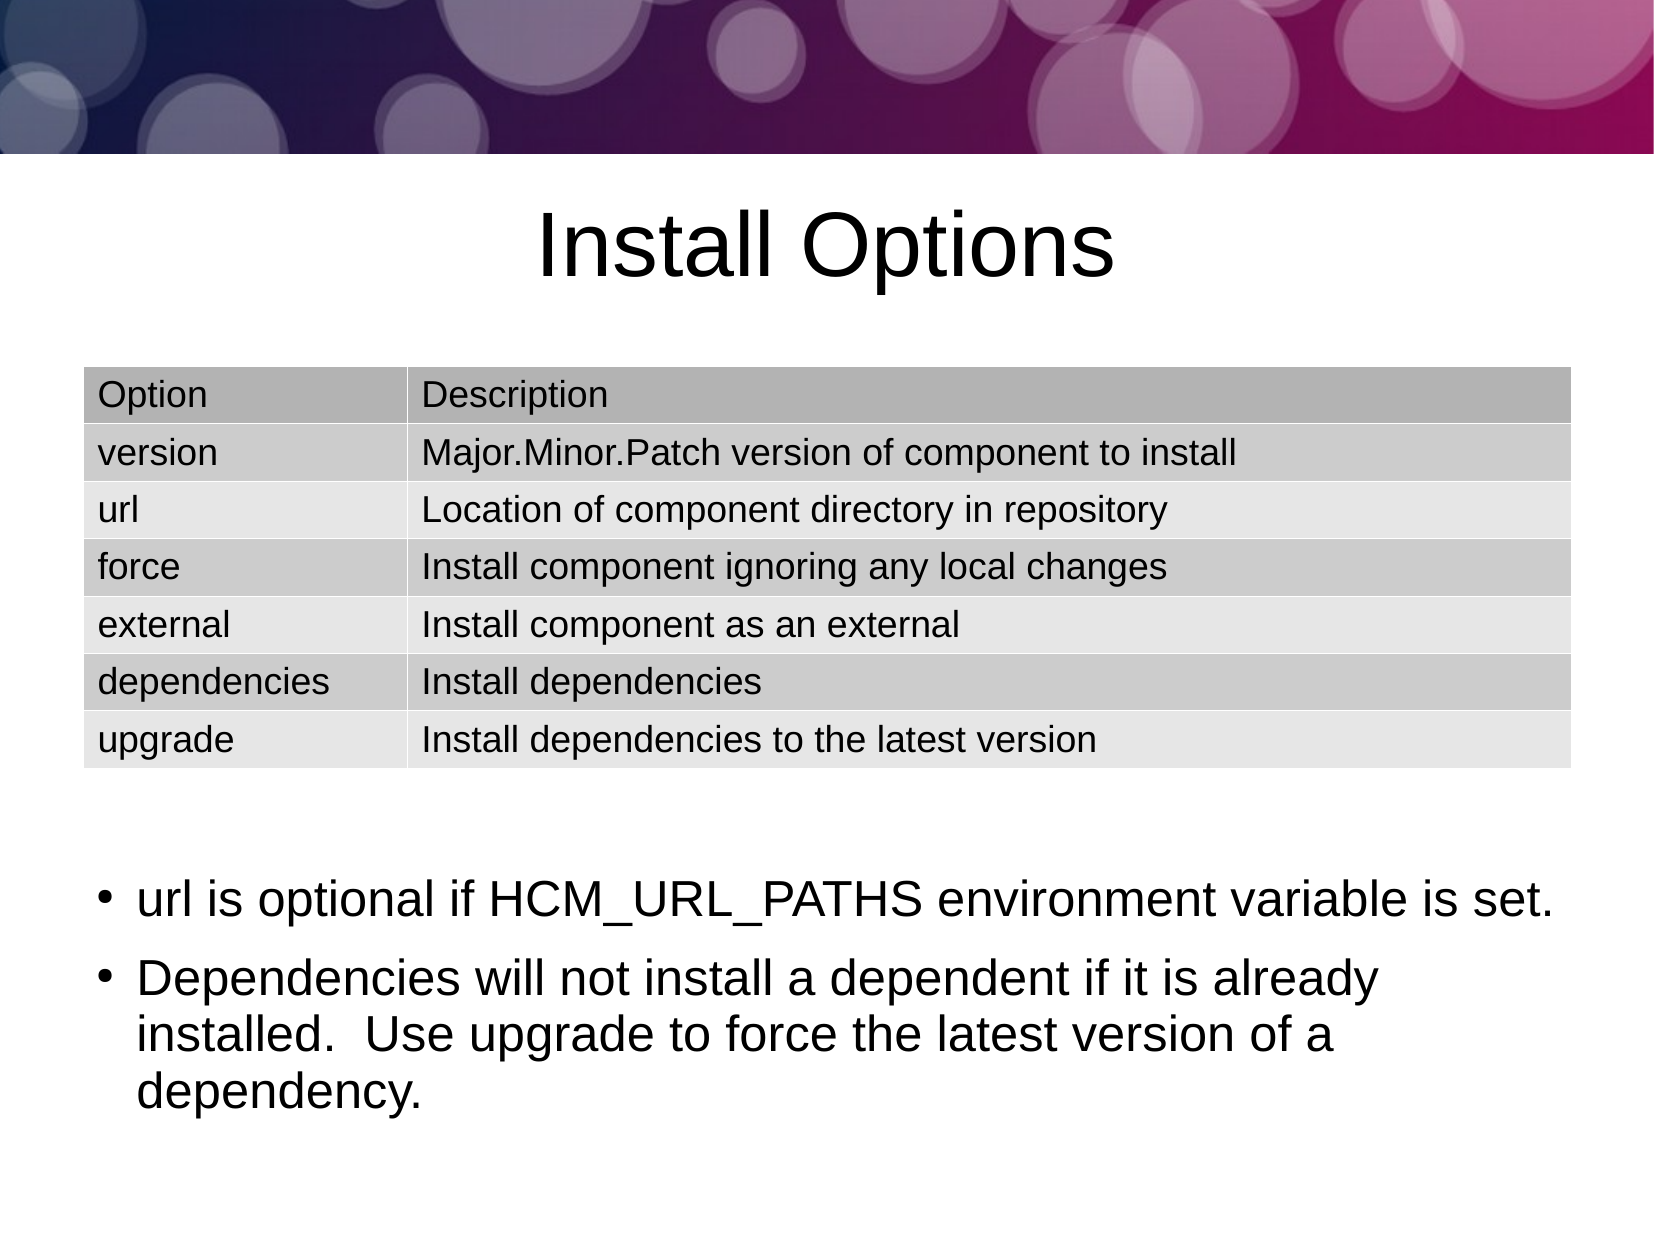

# Install Options
| Option | Description |
| --- | --- |
| version | Major.Minor.Patch version of component to install |
| url | Location of component directory in repository |
| force | Install component ignoring any local changes |
| external | Install component as an external |
| dependencies | Install dependencies |
| upgrade | Install dependencies to the latest version |
url is optional if HCM_URL_PATHS environment variable is set.
Dependencies will not install a dependent if it is already installed. Use upgrade to force the latest version of a dependency.